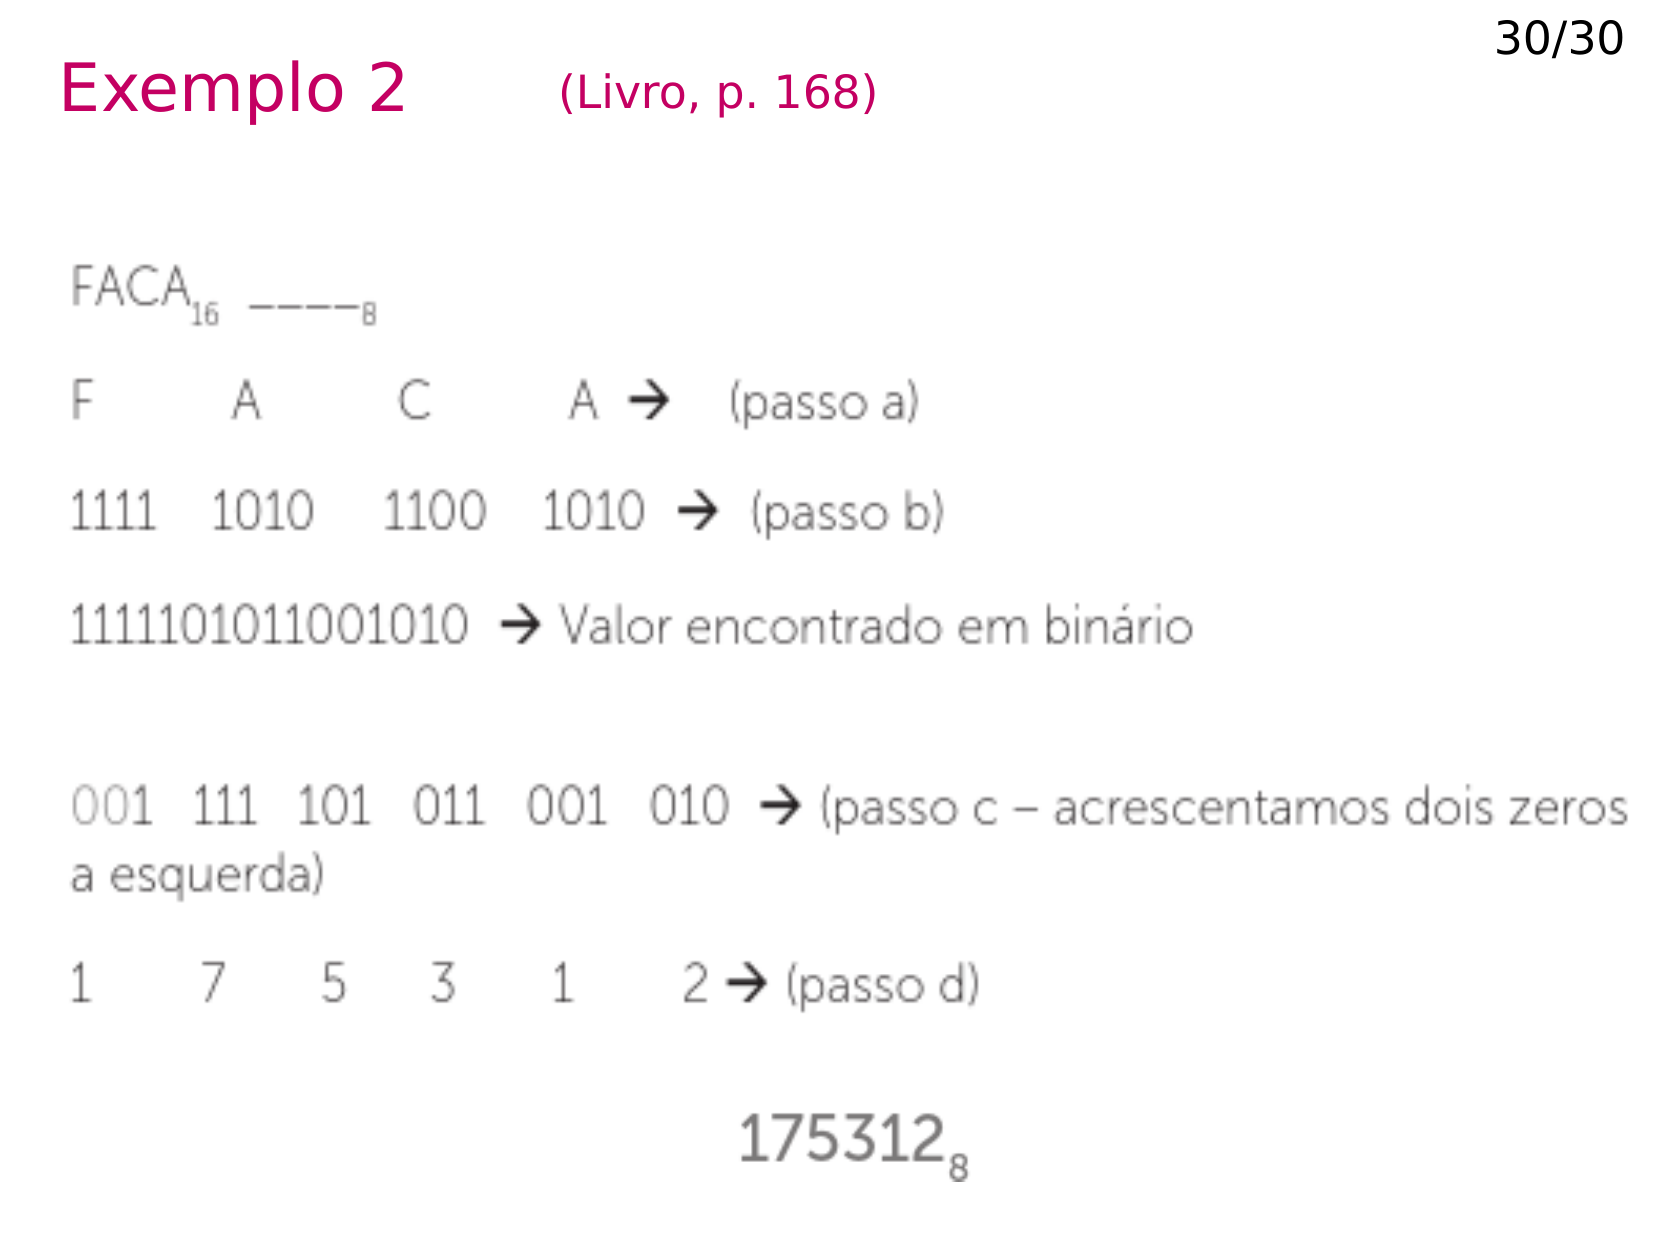

30
# Exemplo 2
(Livro, p. 168)